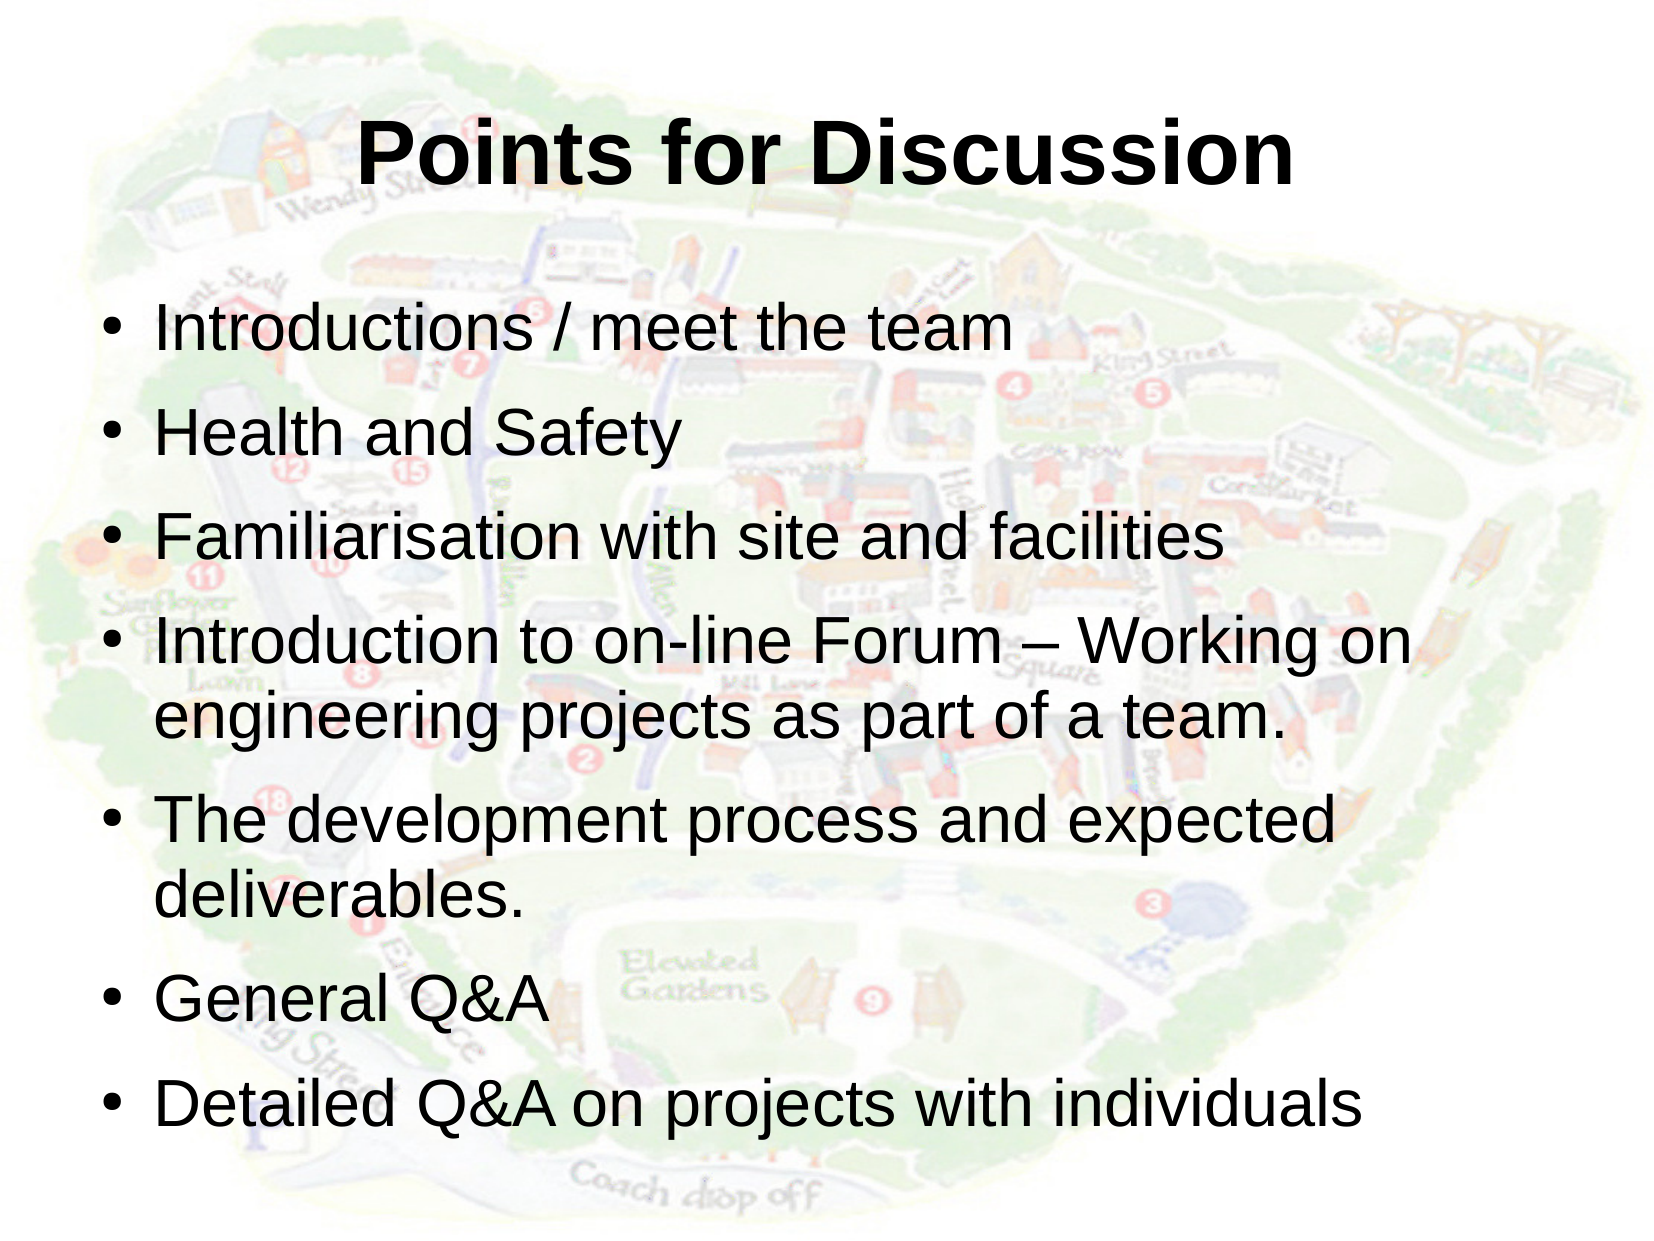

# Points for Discussion
Introductions / meet the team
Health and Safety
Familiarisation with site and facilities
Introduction to on-line Forum – Working on engineering projects as part of a team.
The development process and expected deliverables.
General Q&A
Detailed Q&A on projects with individuals